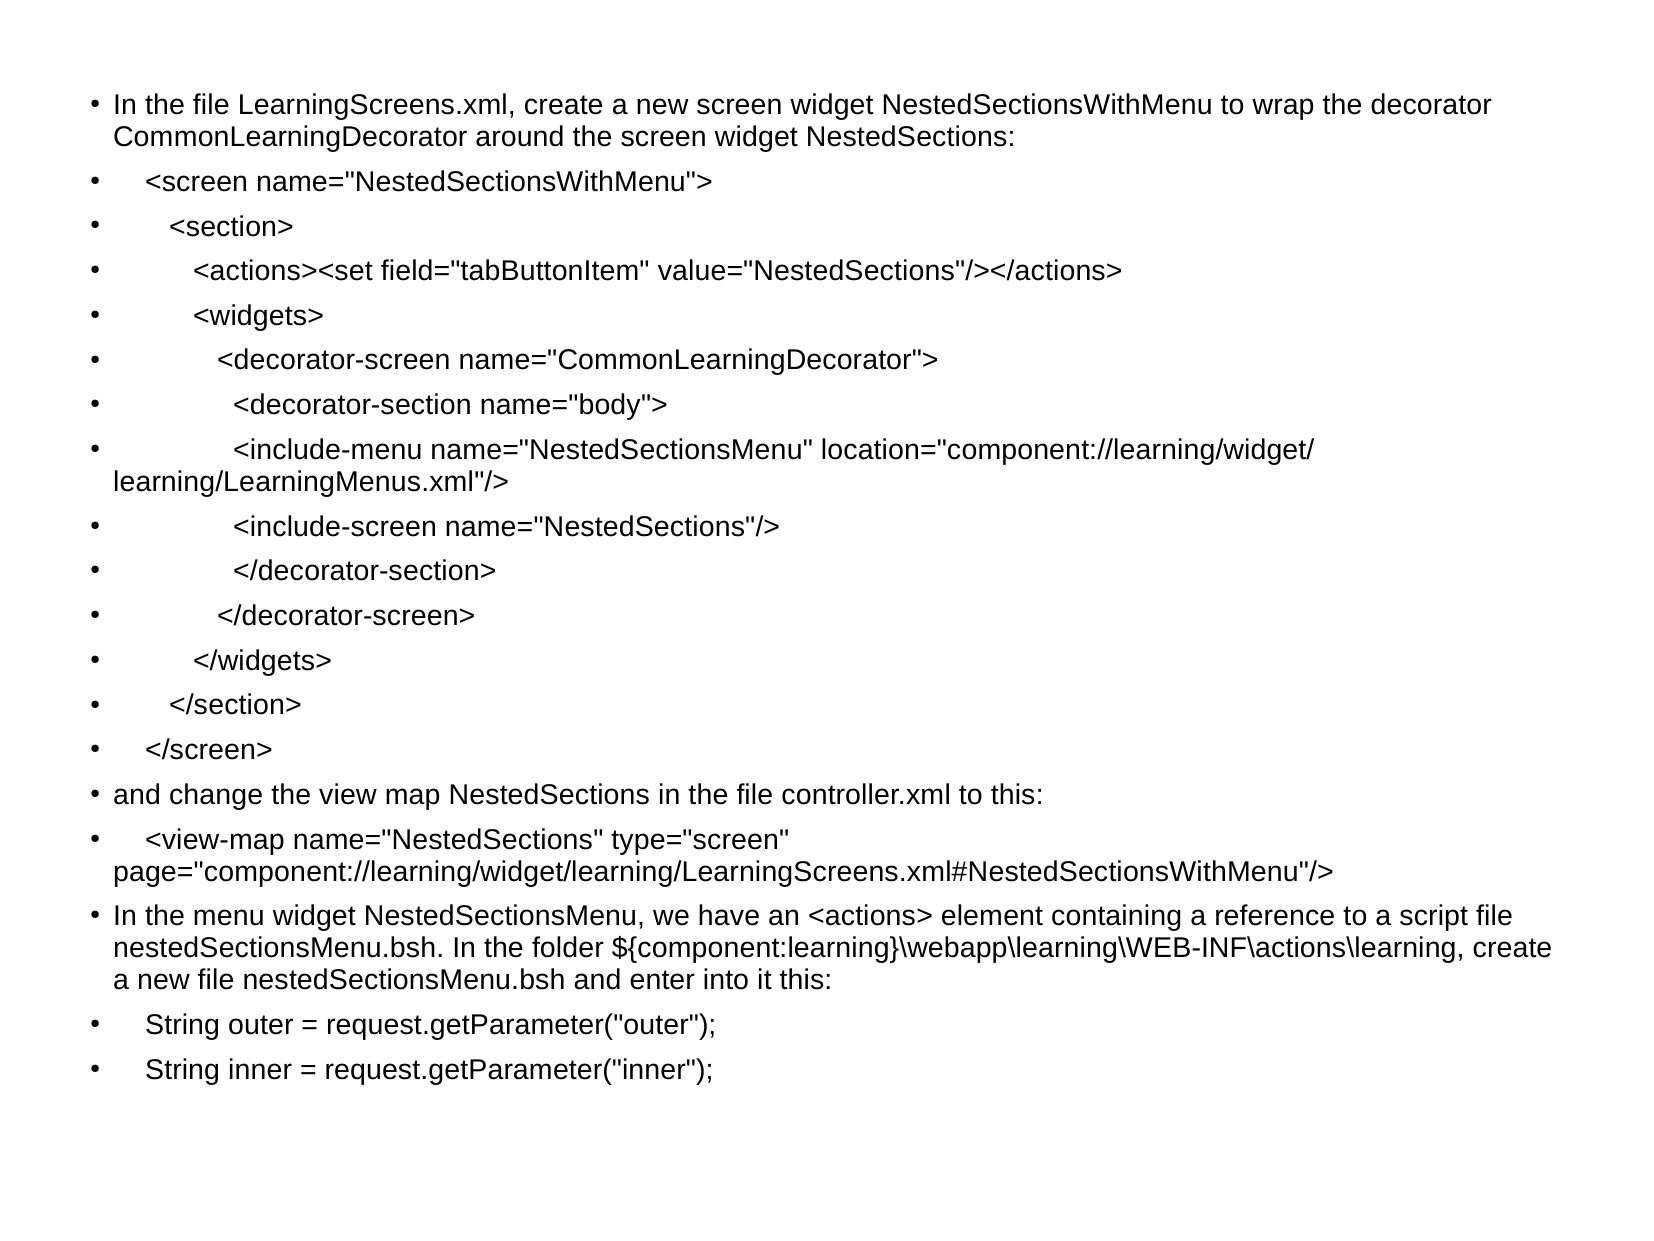

#
In the file LearningScreens.xml, create a new screen widget NestedSectionsWithMenu to wrap the decorator CommonLearningDecorator around the screen widget NestedSections:
 <screen name="NestedSectionsWithMenu">
 <section>
 <actions><set field="tabButtonItem" value="NestedSections"/></actions>
 <widgets>
 <decorator-screen name="CommonLearningDecorator">
 <decorator-section name="body">
 <include-menu name="NestedSectionsMenu" location="component://learning/widget/ learning/LearningMenus.xml"/>
 <include-screen name="NestedSections"/>
 </decorator-section>
 </decorator-screen>
 </widgets>
 </section>
 </screen>
and change the view map NestedSections in the file controller.xml to this:
 <view-map name="NestedSections" type="screen" page="component://learning/widget/learning/LearningScreens.xml#NestedSectionsWithMenu"/>
In the menu widget NestedSectionsMenu, we have an <actions> element containing a reference to a script file nestedSectionsMenu.bsh. In the folder ${component:learning}\webapp\learning\WEB-INF\actions\learning, create a new file nestedSectionsMenu.bsh and enter into it this:
 String outer = request.getParameter("outer");
 String inner = request.getParameter("inner");